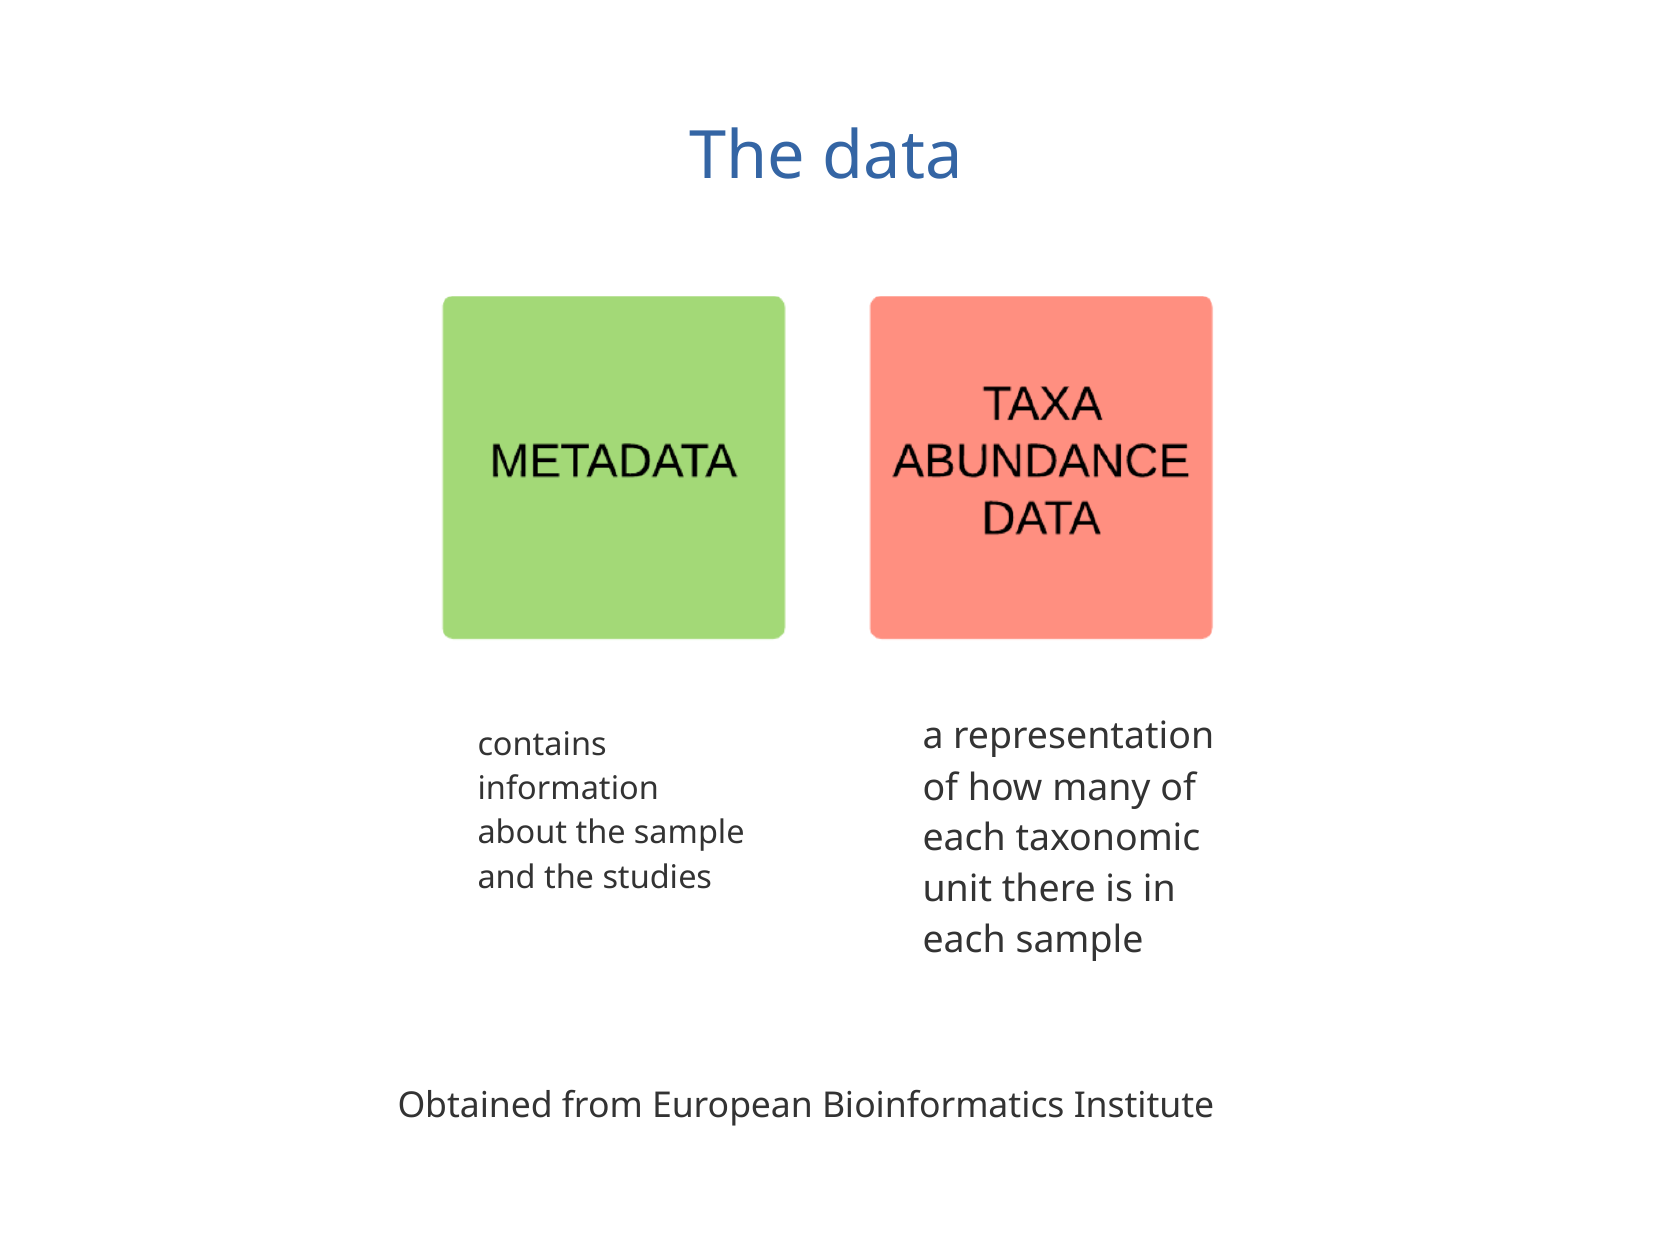

# The data
a representation of how many of each taxonomic unit there is in each sample
contains information about the sample and the studies
Obtained from European Bioinformatics Institute